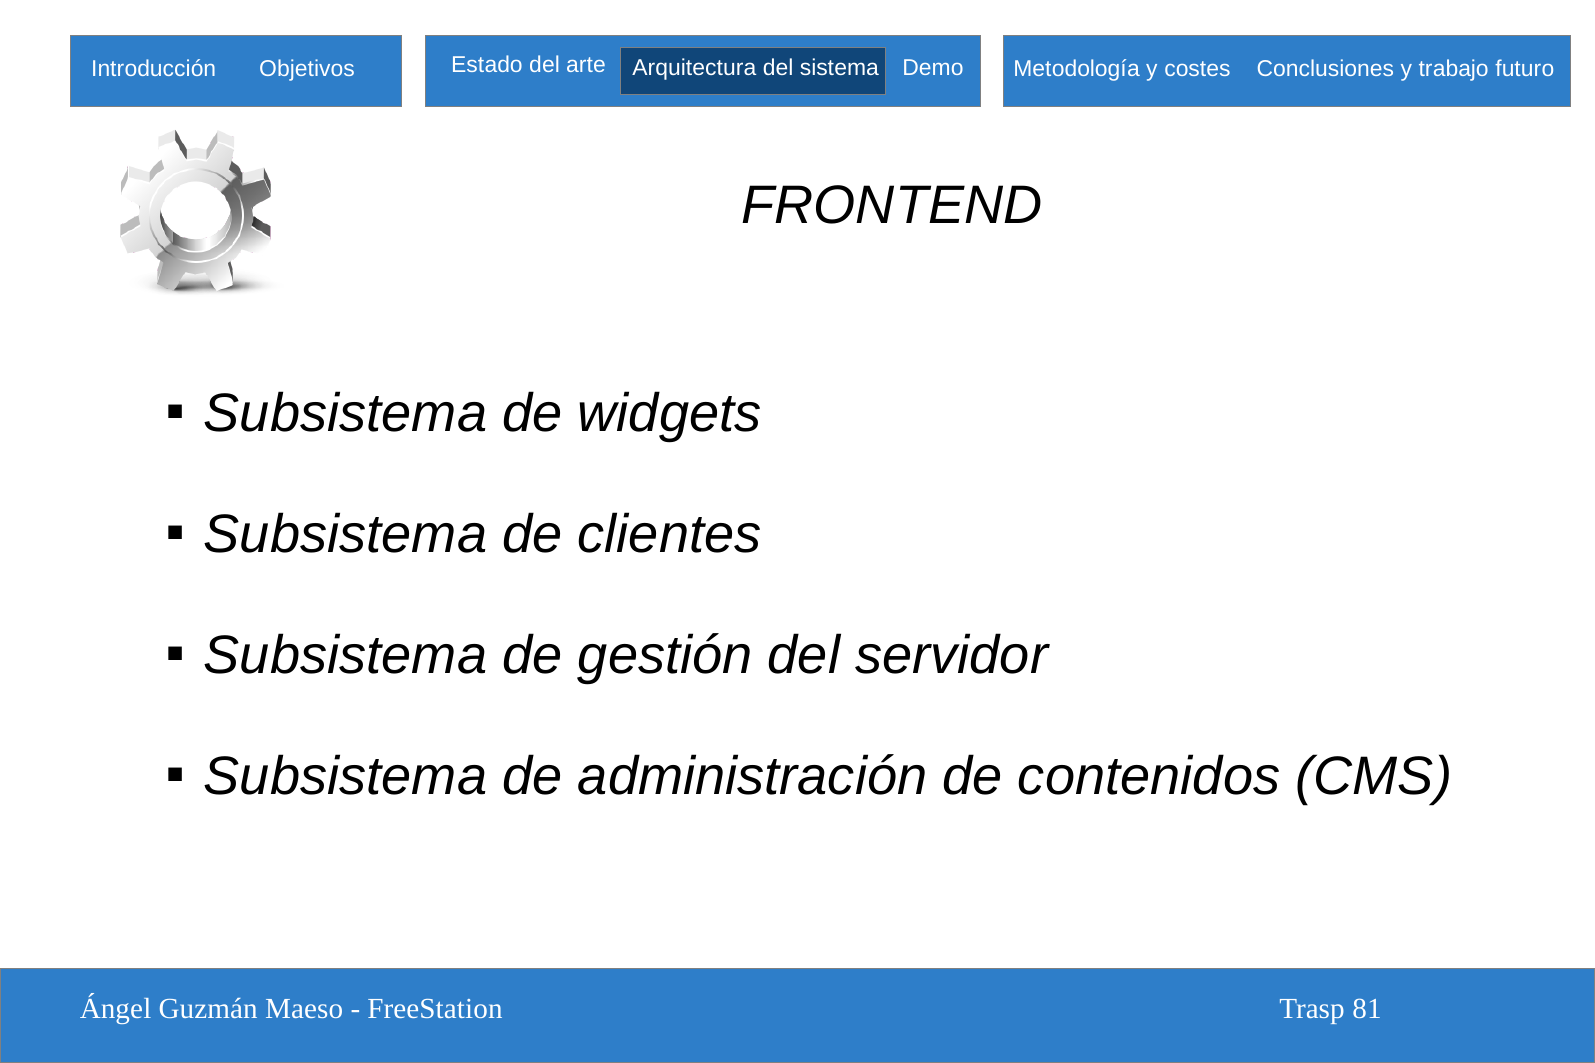

Metodología y costes
Conclusiones y trabajo futuro
Introducción
# Objetivos
Estado del arte
Estado del arte
Arquitectura del sistema
Arquitectura del sistema
Demo
Demo
FRONTEND
Subsistema de widgets
Subsistema de clientes
Subsistema de gestión del servidor
Subsistema de administración de contenidos (CMS)
81